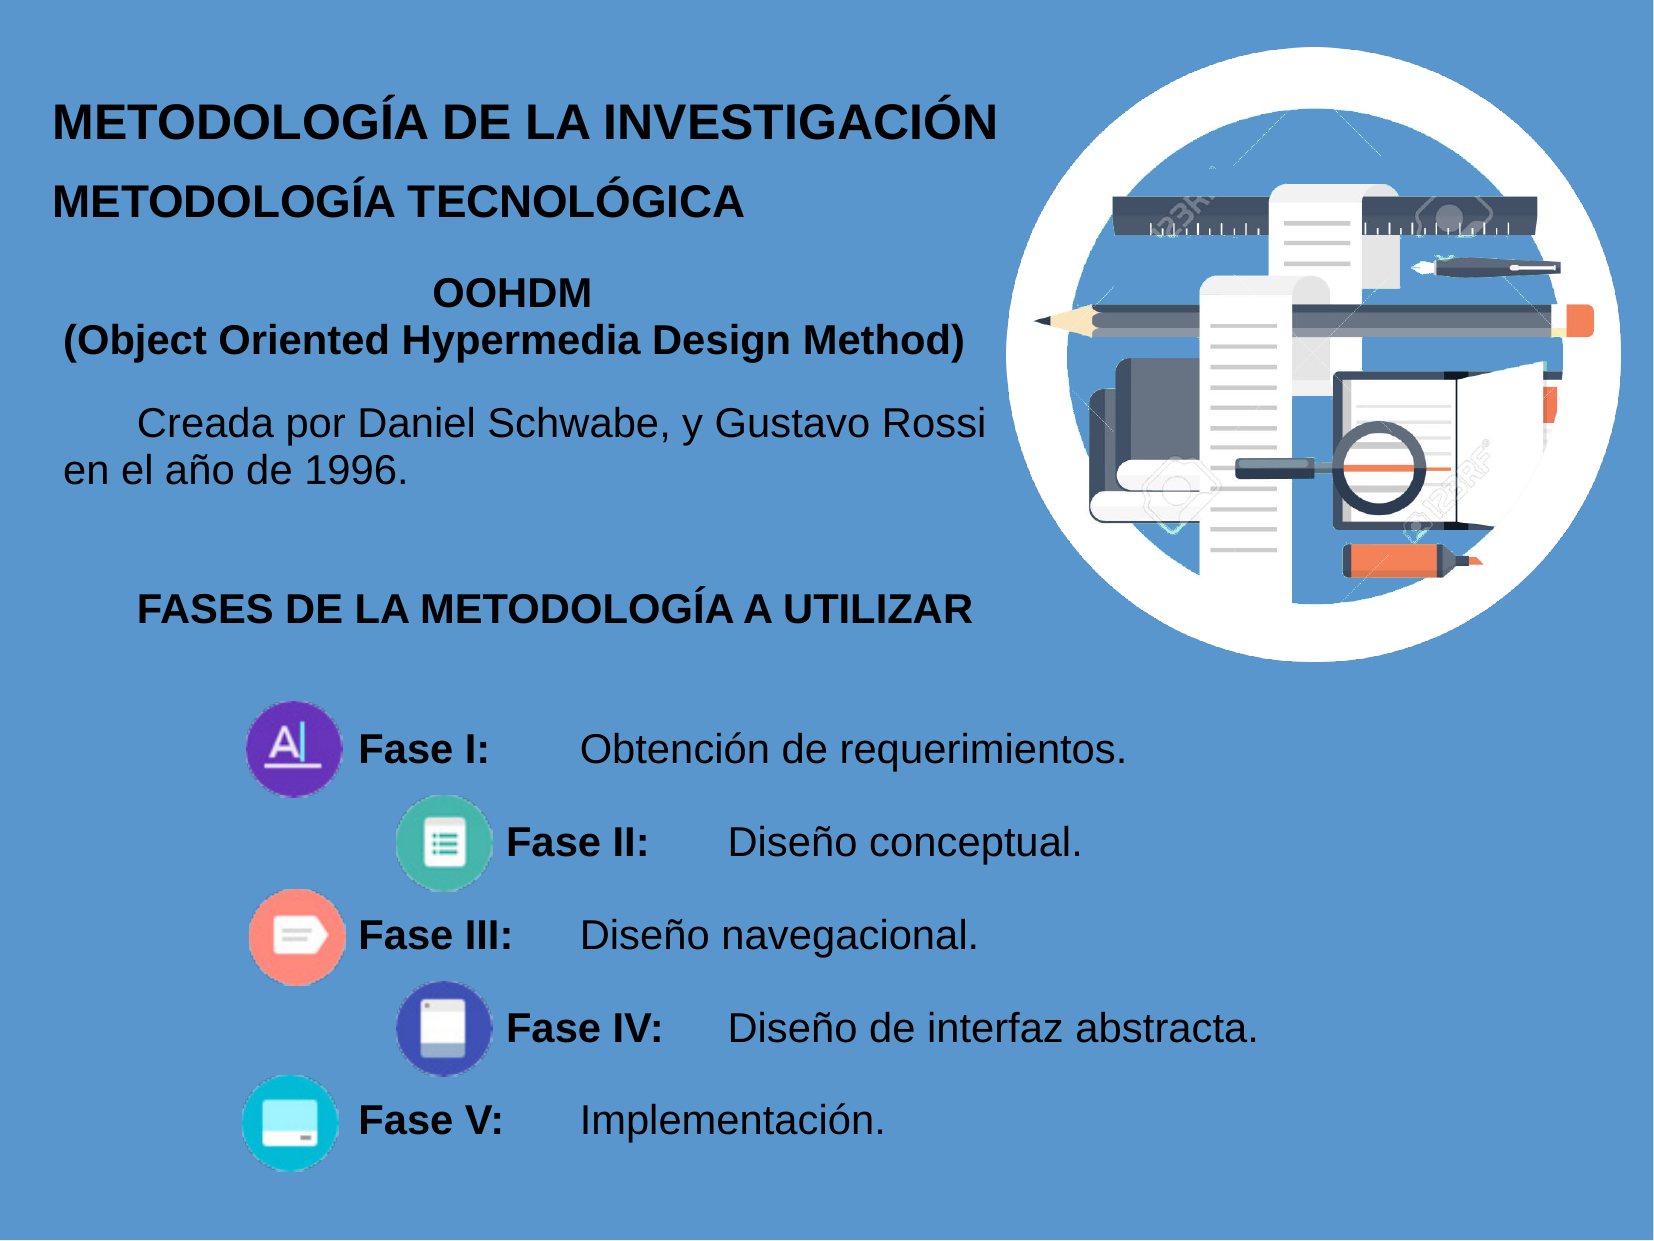

METODOLOGÍA DE LA INVESTIGACIÓN
METODOLOGÍA TECNOLÓGICA
					OOHDM
(Object Oriented Hypermedia Design Method)
	Creada por Daniel Schwabe, y Gustavo Rossi
en el año de 1996.
	FASES DE LA METODOLOGÍA A UTILIZAR
				Fase I: 		Obtención de requerimientos.
						Fase II: 	Diseño conceptual.
				Fase III: 	Diseño navegacional.
						Fase IV: 	Diseño de interfaz abstracta.
				Fase V: 	Implementación.